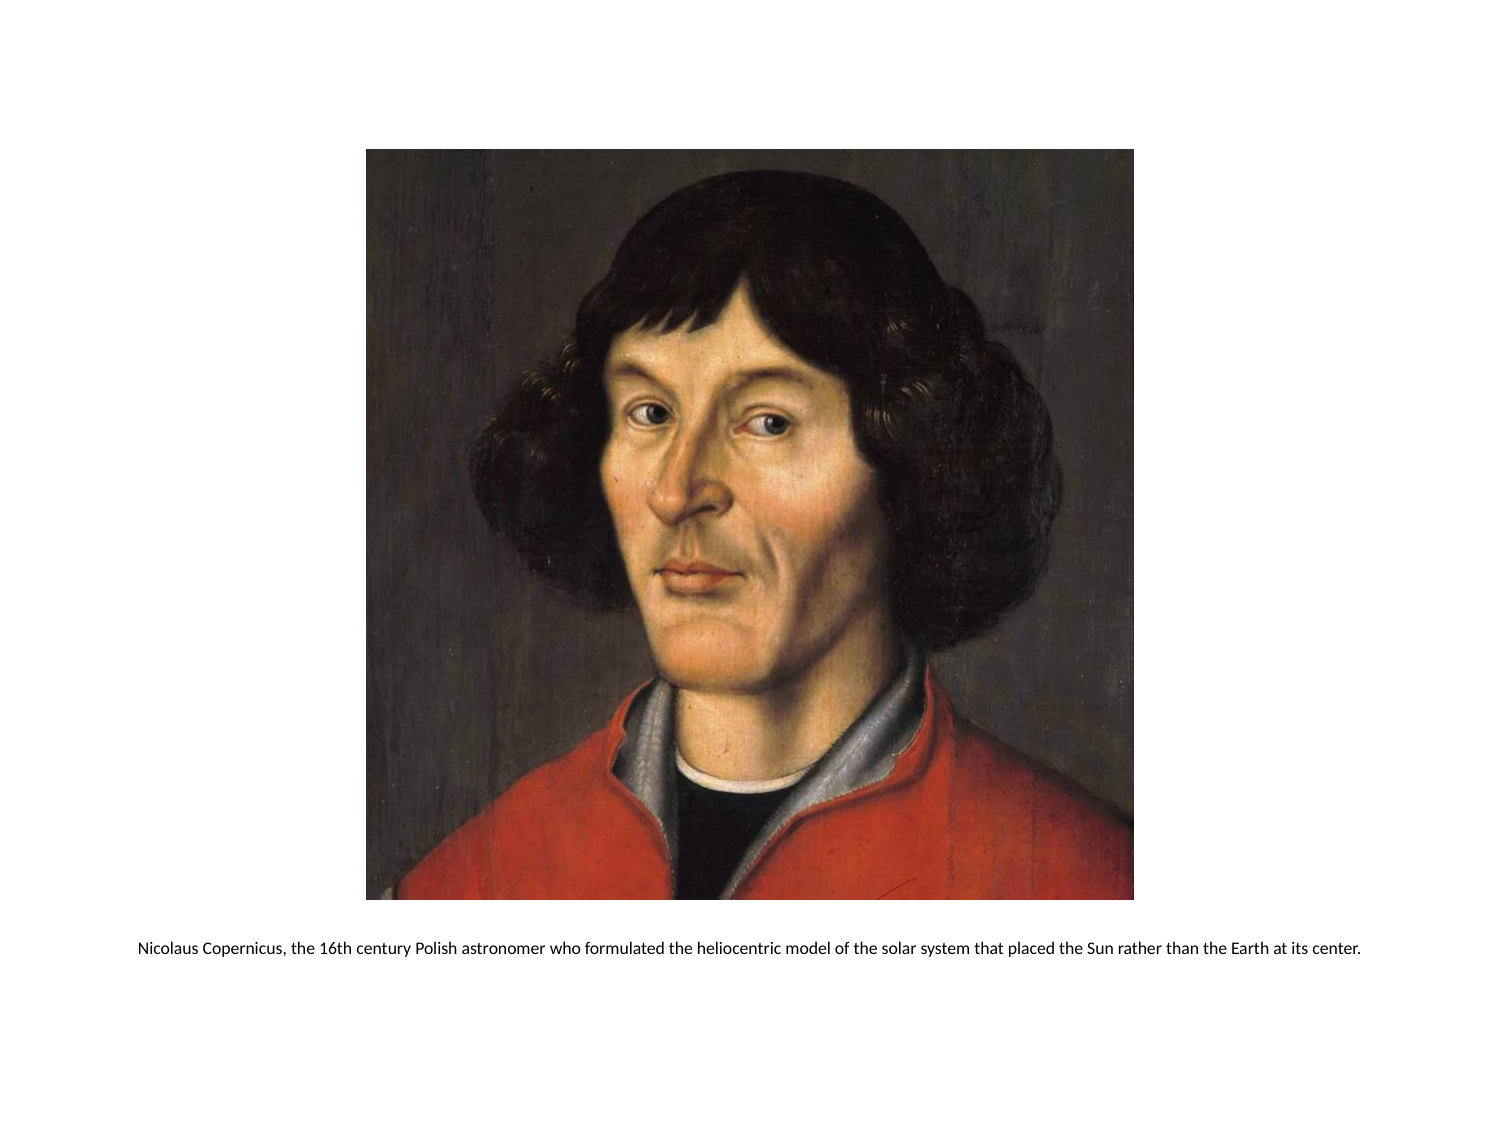

Nicolaus Copernicus, the 16th century Polish astronomer who formulated the heliocentric model of the solar system that placed the Sun rather than the Earth at its center.